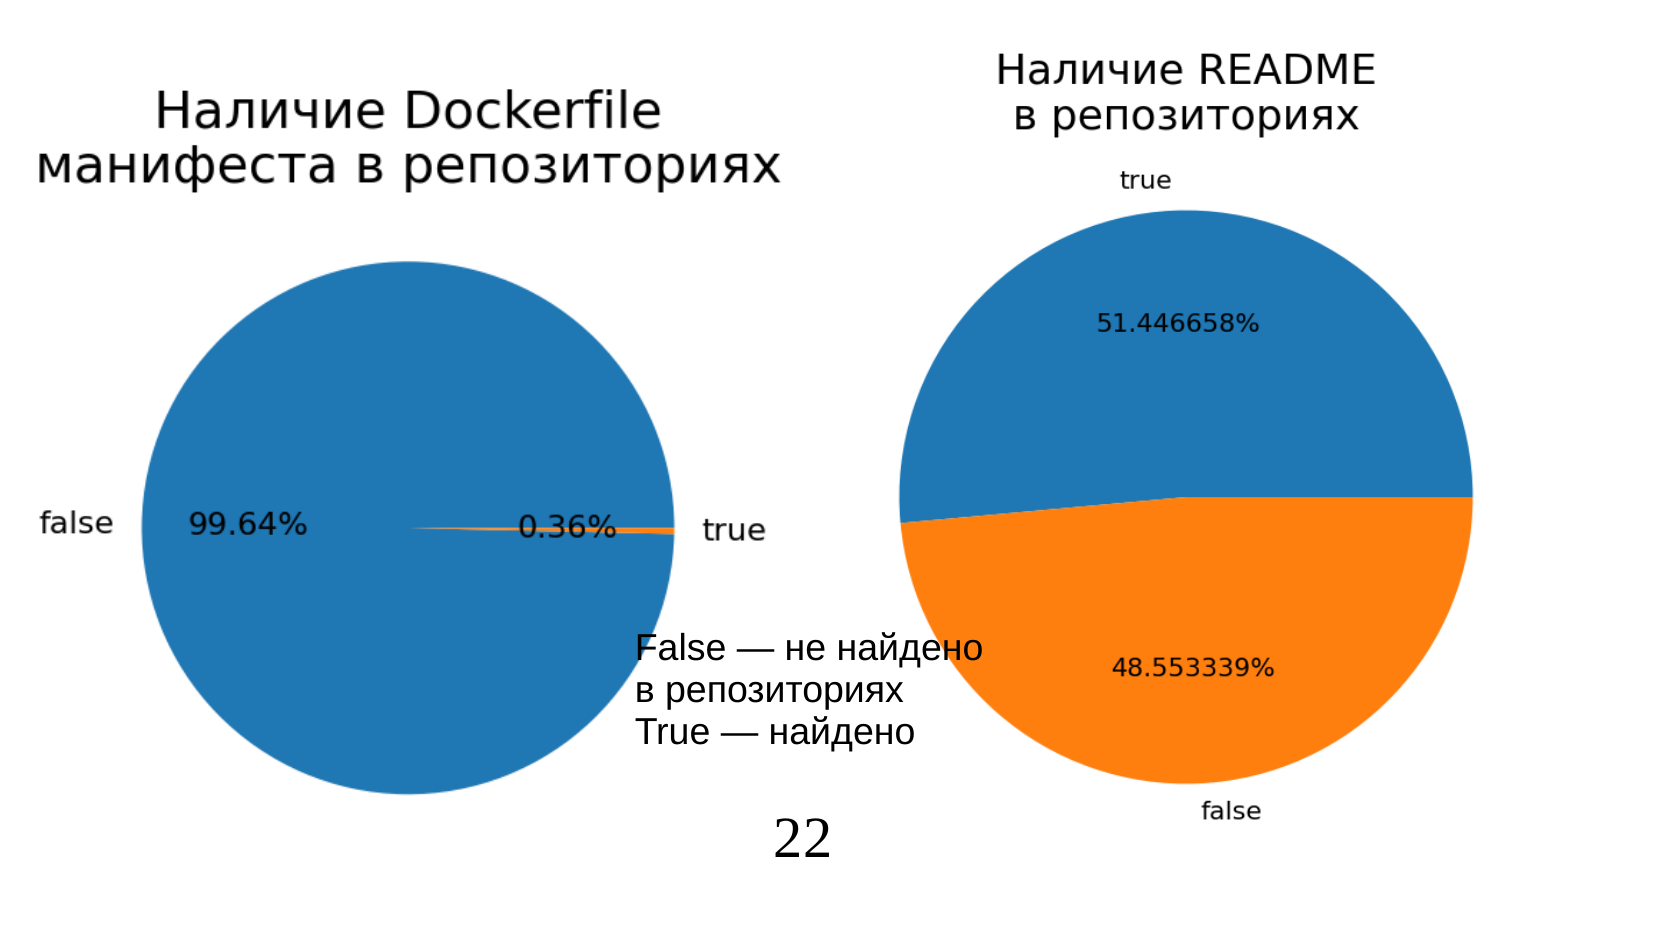

False — не найдено в репозиториях
True — найдено